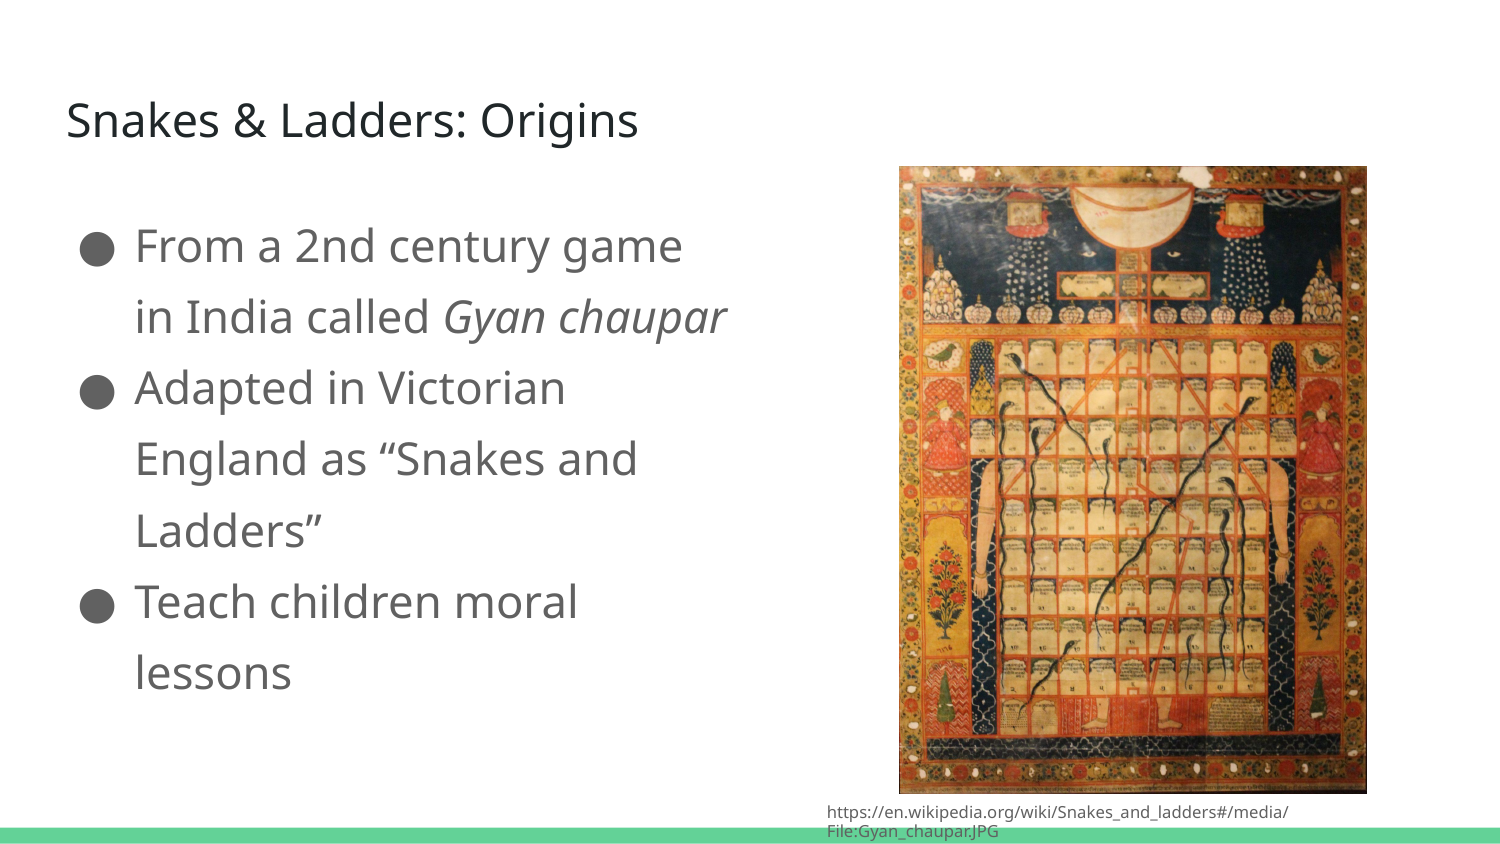

# Snakes & Ladders: Origins
From a 2nd century game in India called Gyan chaupar
Adapted in Victorian England as “Snakes and Ladders”
Teach children moral lessons
https://en.wikipedia.org/wiki/Snakes_and_ladders#/media/File:Gyan_chaupar.JPG